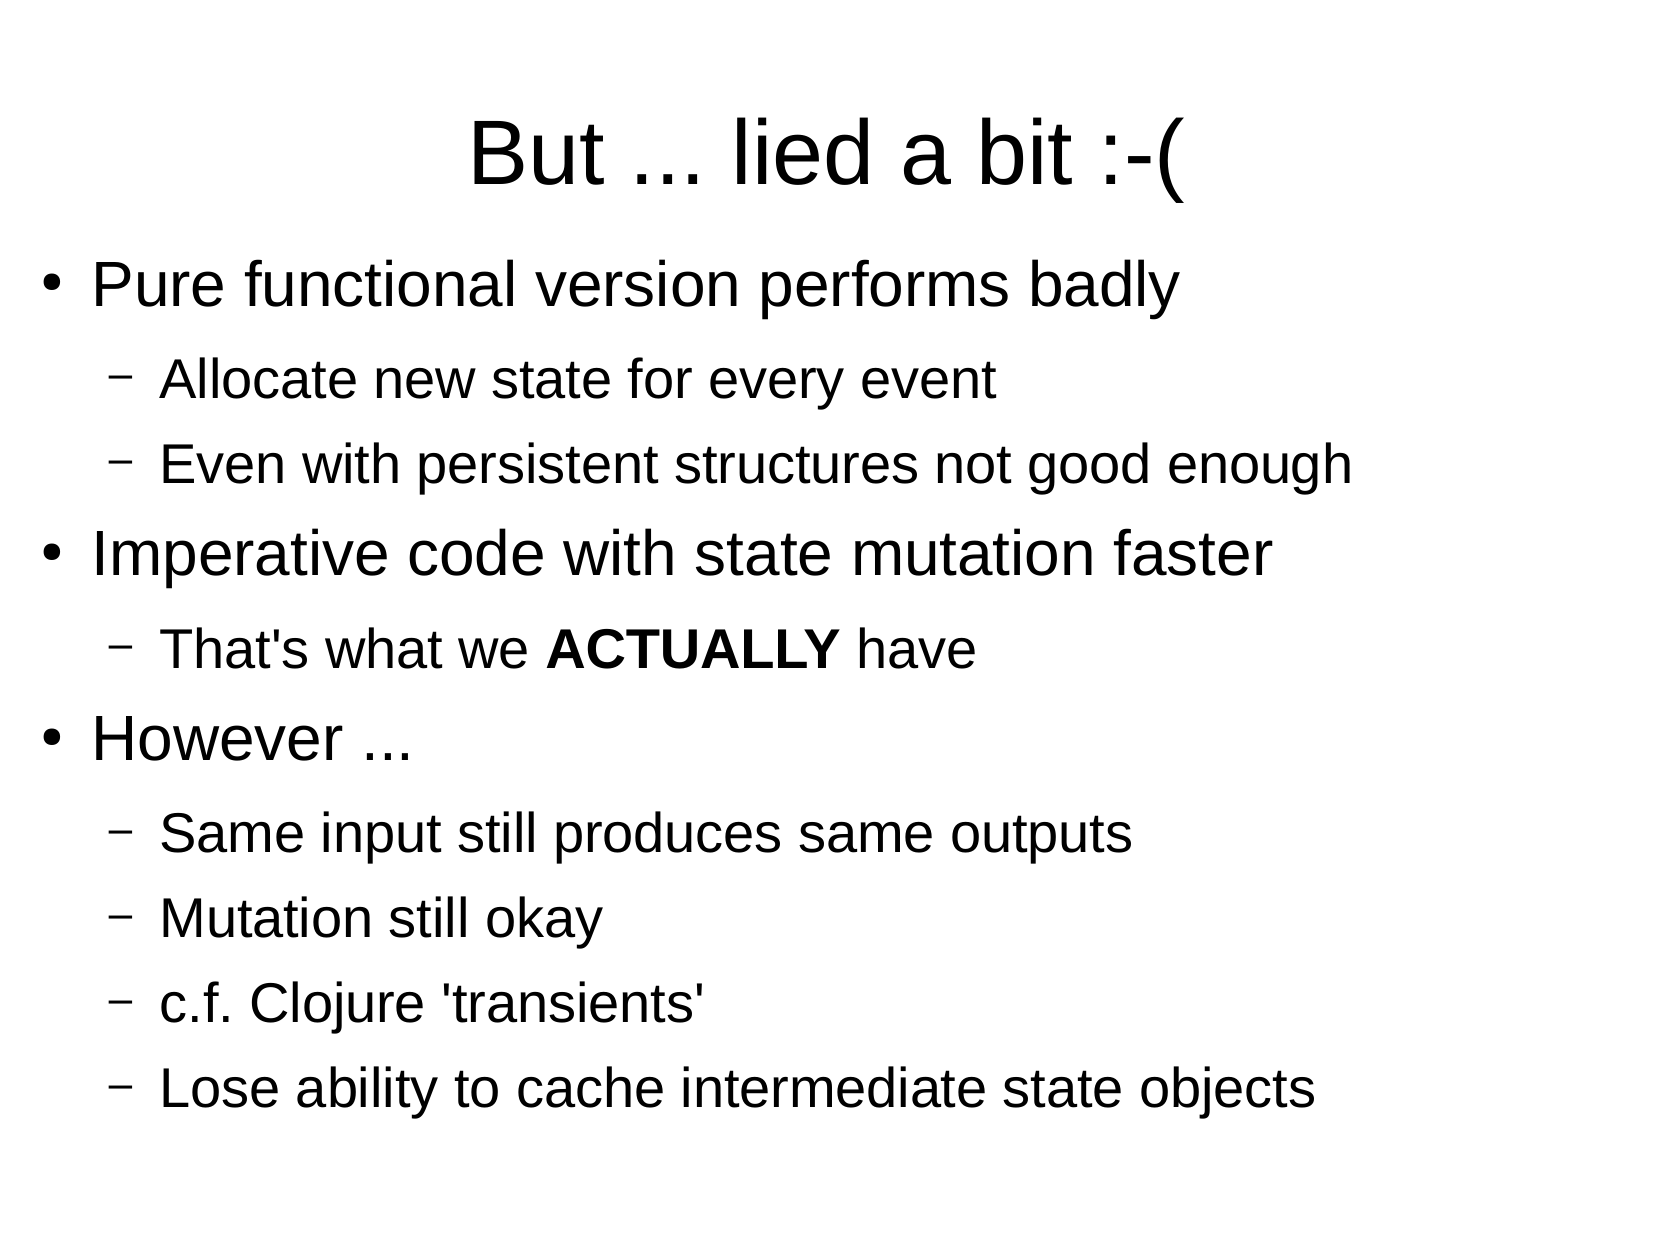

# But ... lied a bit :-(
Pure functional version performs badly
Allocate new state for every event
Even with persistent structures not good enough
Imperative code with state mutation faster
That's what we ACTUALLY have
However ...
Same input still produces same outputs
Mutation still okay
c.f. Clojure 'transients'
Lose ability to cache intermediate state objects